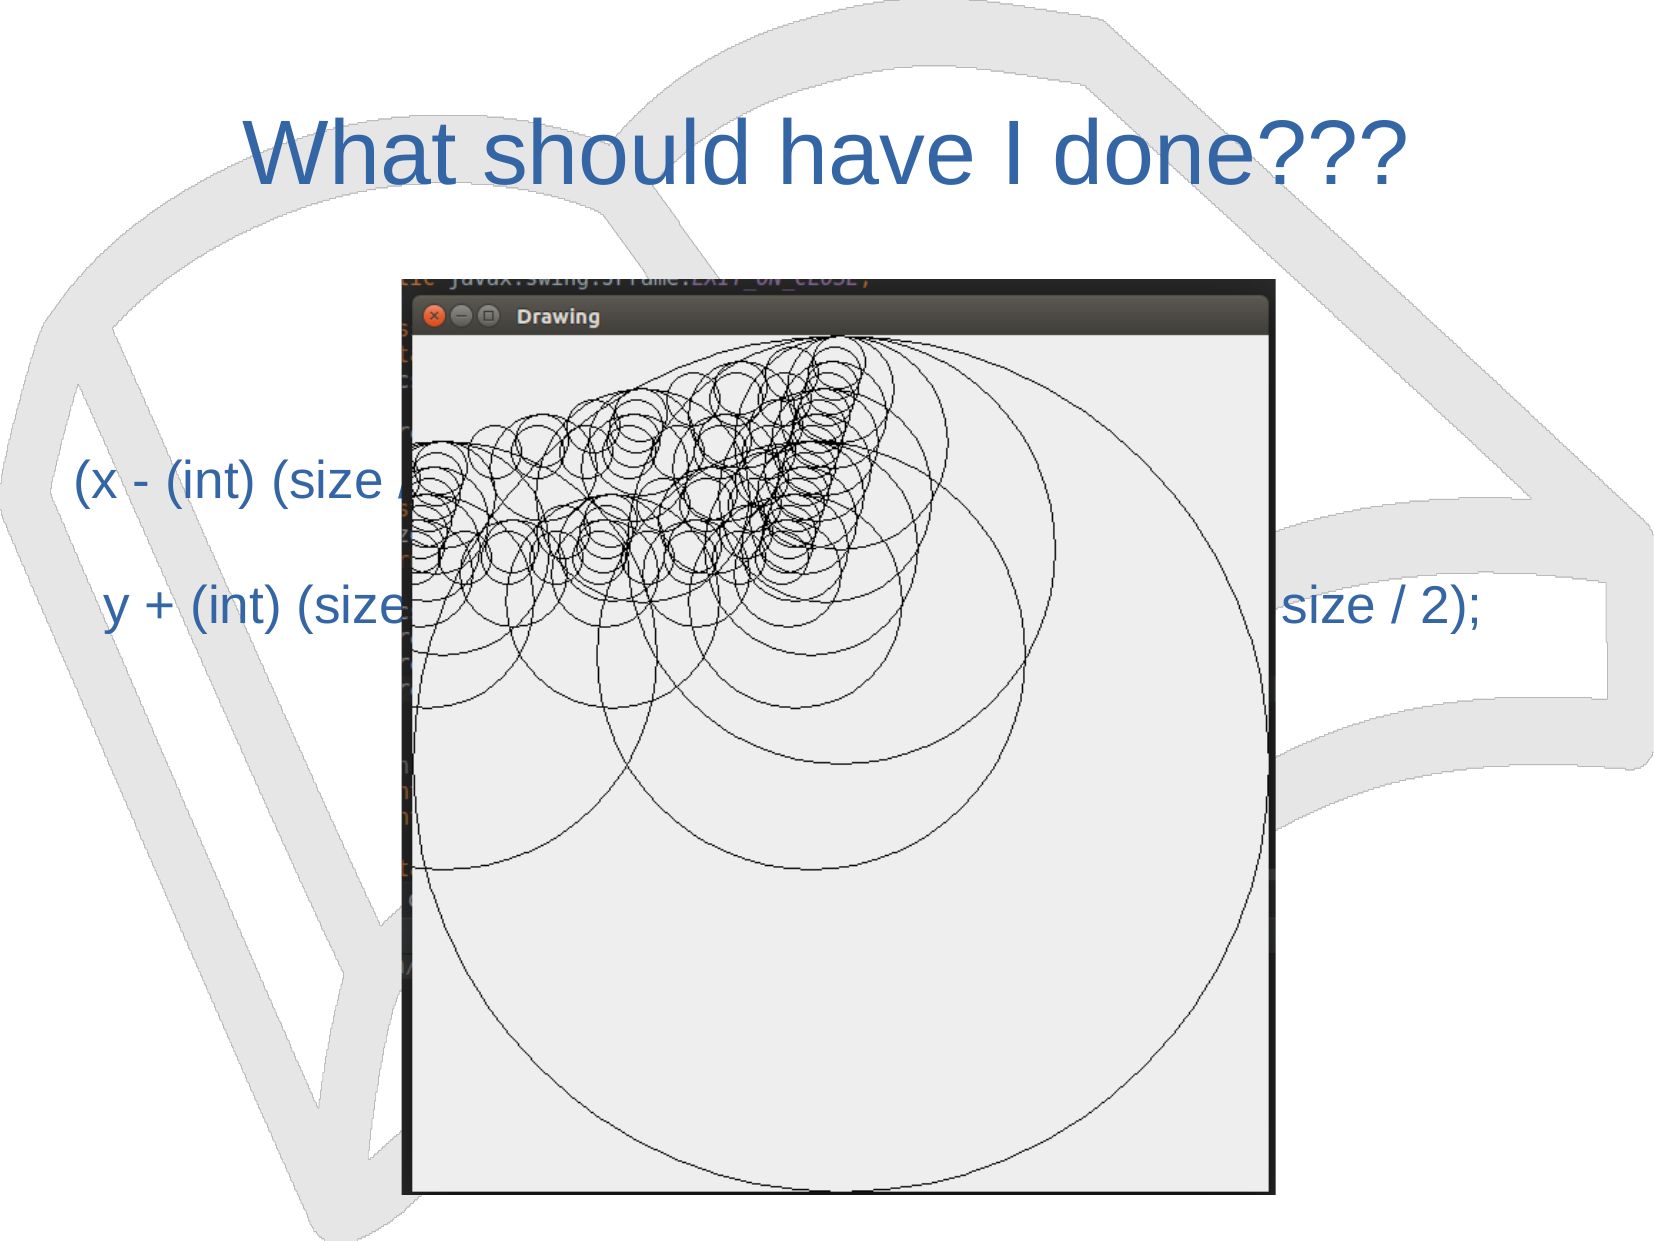

# What should have I done???
(x - (int) (size / 4 * Math.cos(Math.toRadians(30))),
 y + (int) (size / 4 * Math.sin(Math.toRadians(30))), size / 2);